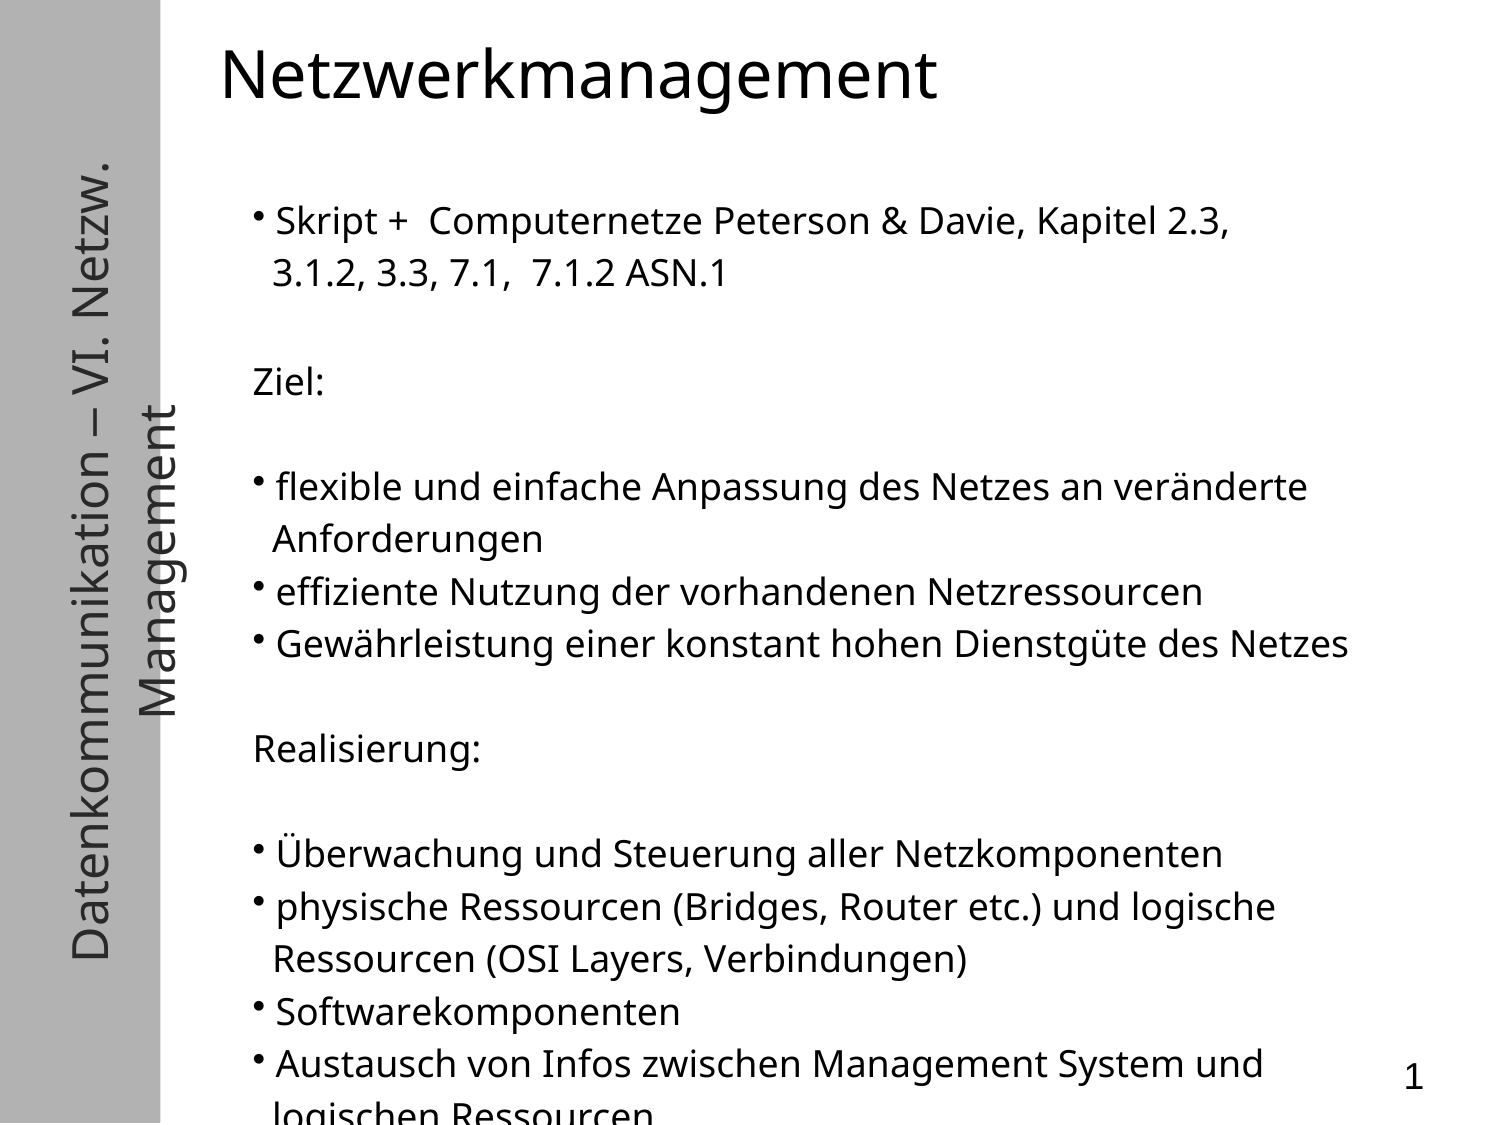

Netzwerkmanagement
 Skript + Computernetze Peterson & Davie, Kapitel 2.3,
 3.1.2, 3.3, 7.1, 7.1.2 ASN.1
Ziel:
 flexible und einfache Anpassung des Netzes an veränderte
 Anforderungen
 effiziente Nutzung der vorhandenen Netzressourcen
 Gewährleistung einer konstant hohen Dienstgüte des Netzes
Realisierung:
 Überwachung und Steuerung aller Netzkomponenten
 physische Ressourcen (Bridges, Router etc.) und logische
 Ressourcen (OSI Layers, Verbindungen)
 Softwarekomponenten
 Austausch von Infos zwischen Management System und
 logischen Ressourcen
Datenkommunikation – VI. Netzw. Management